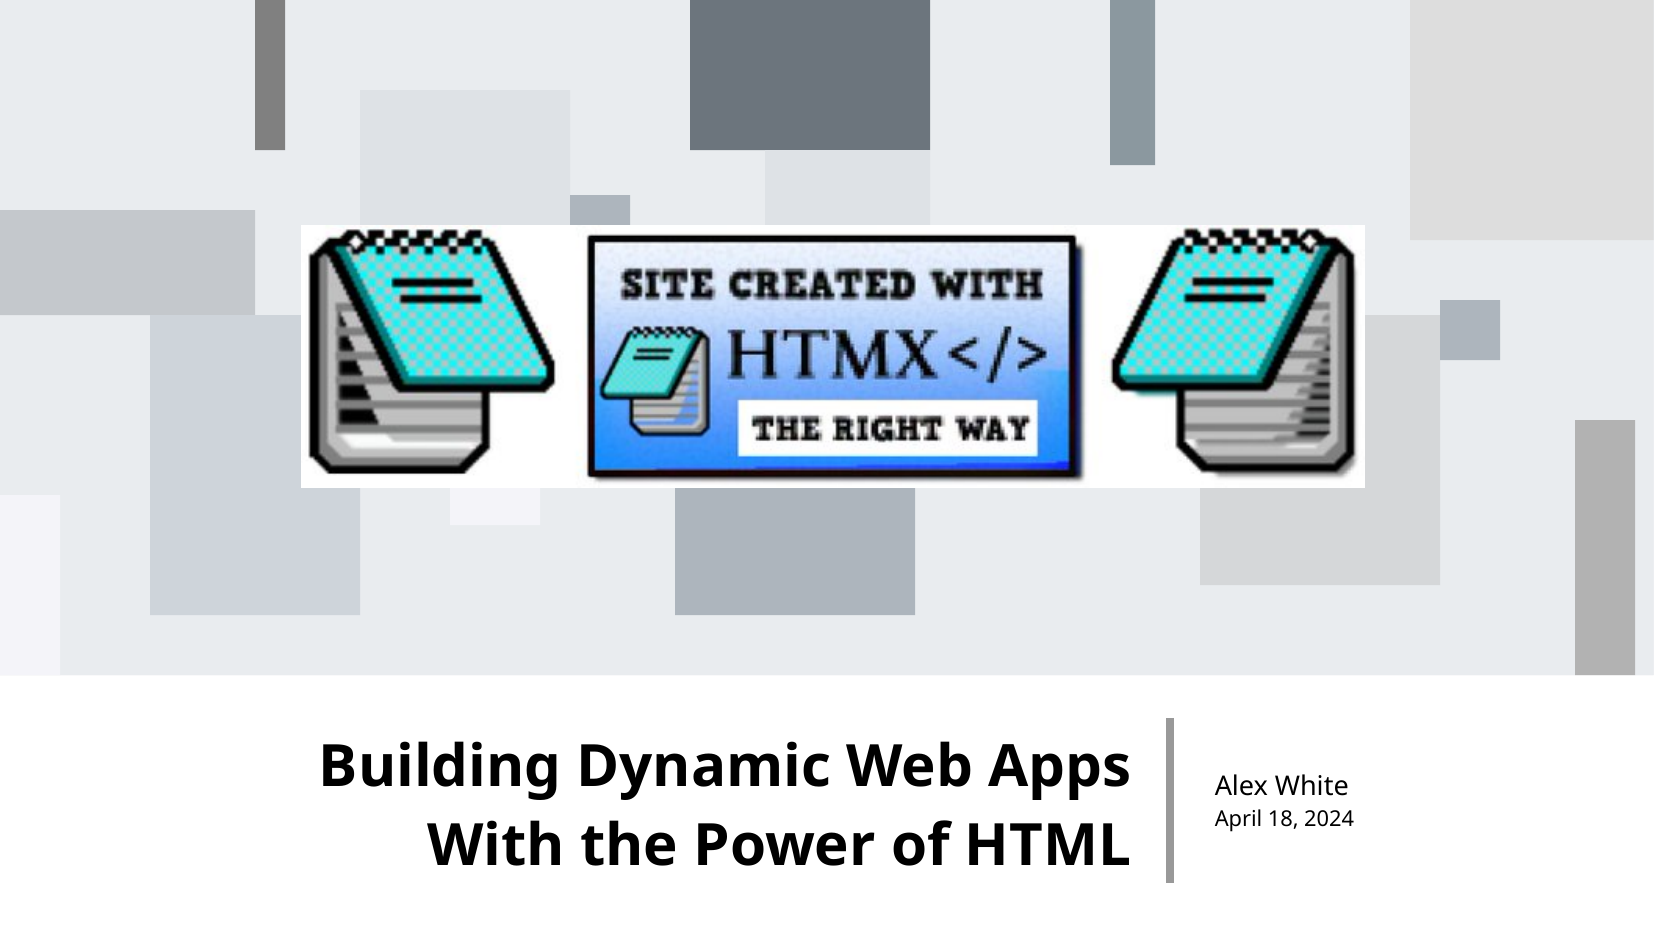

# Building Dynamic Web Apps With the Power of HTML
Alex White
April 18, 2024